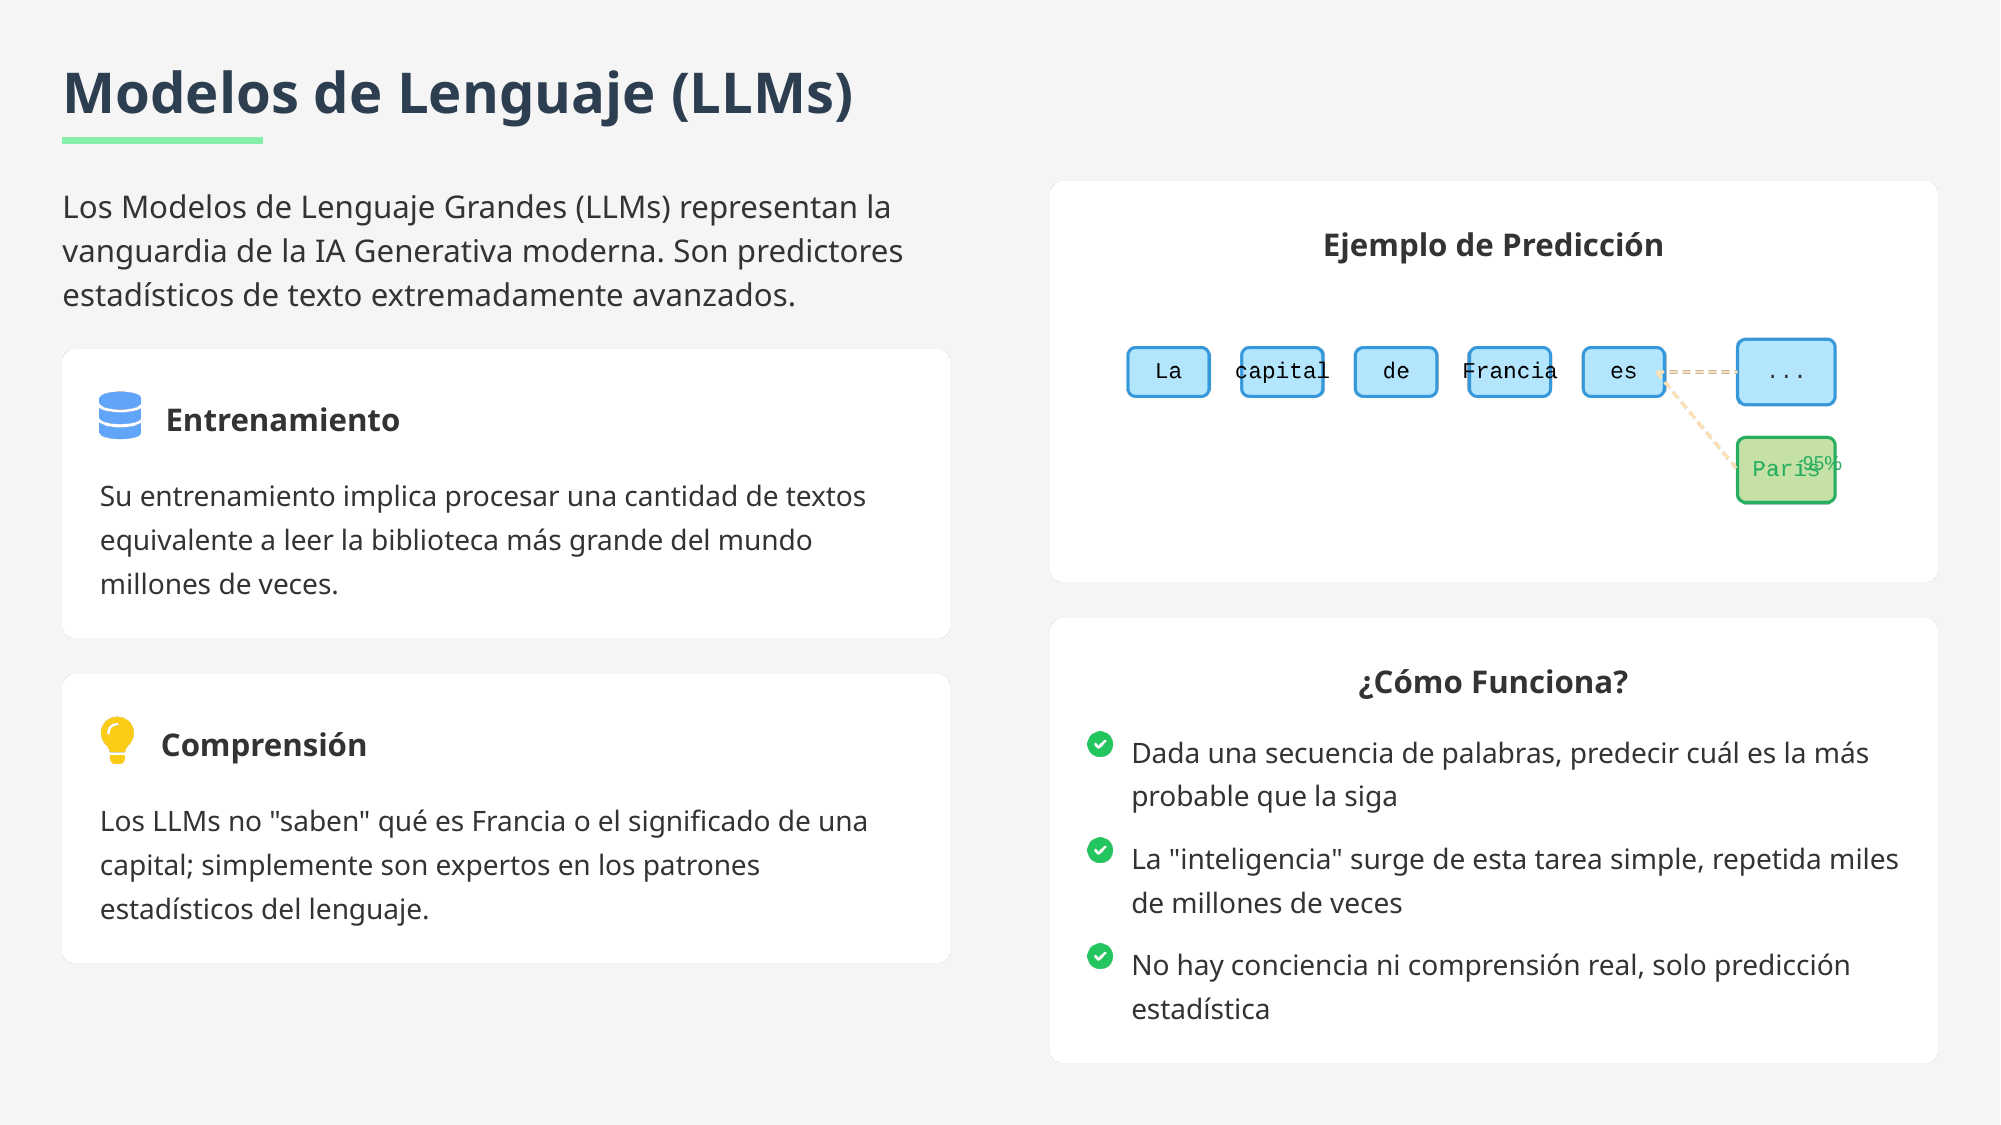

Modelos de Lenguaje (LLMs)
Los Modelos de Lenguaje Grandes (LLMs) representan la vanguardia de la IA Generativa moderna. Son predictores estadísticos de texto extremadamente avanzados.
Ejemplo de Predicción
Entrenamiento
Su entrenamiento implica procesar una cantidad de textos equivalente a leer la biblioteca más grande del mundo millones de veces.
¿Cómo Funciona?
Comprensión
Dada una secuencia de palabras, predecir cuál es la más probable que la siga
Los LLMs no "saben" qué es Francia o el significado de una capital; simplemente son expertos en los patrones estadísticos del lenguaje.
La "inteligencia" surge de esta tarea simple, repetida miles de millones de veces
No hay conciencia ni comprensión real, solo predicción estadística